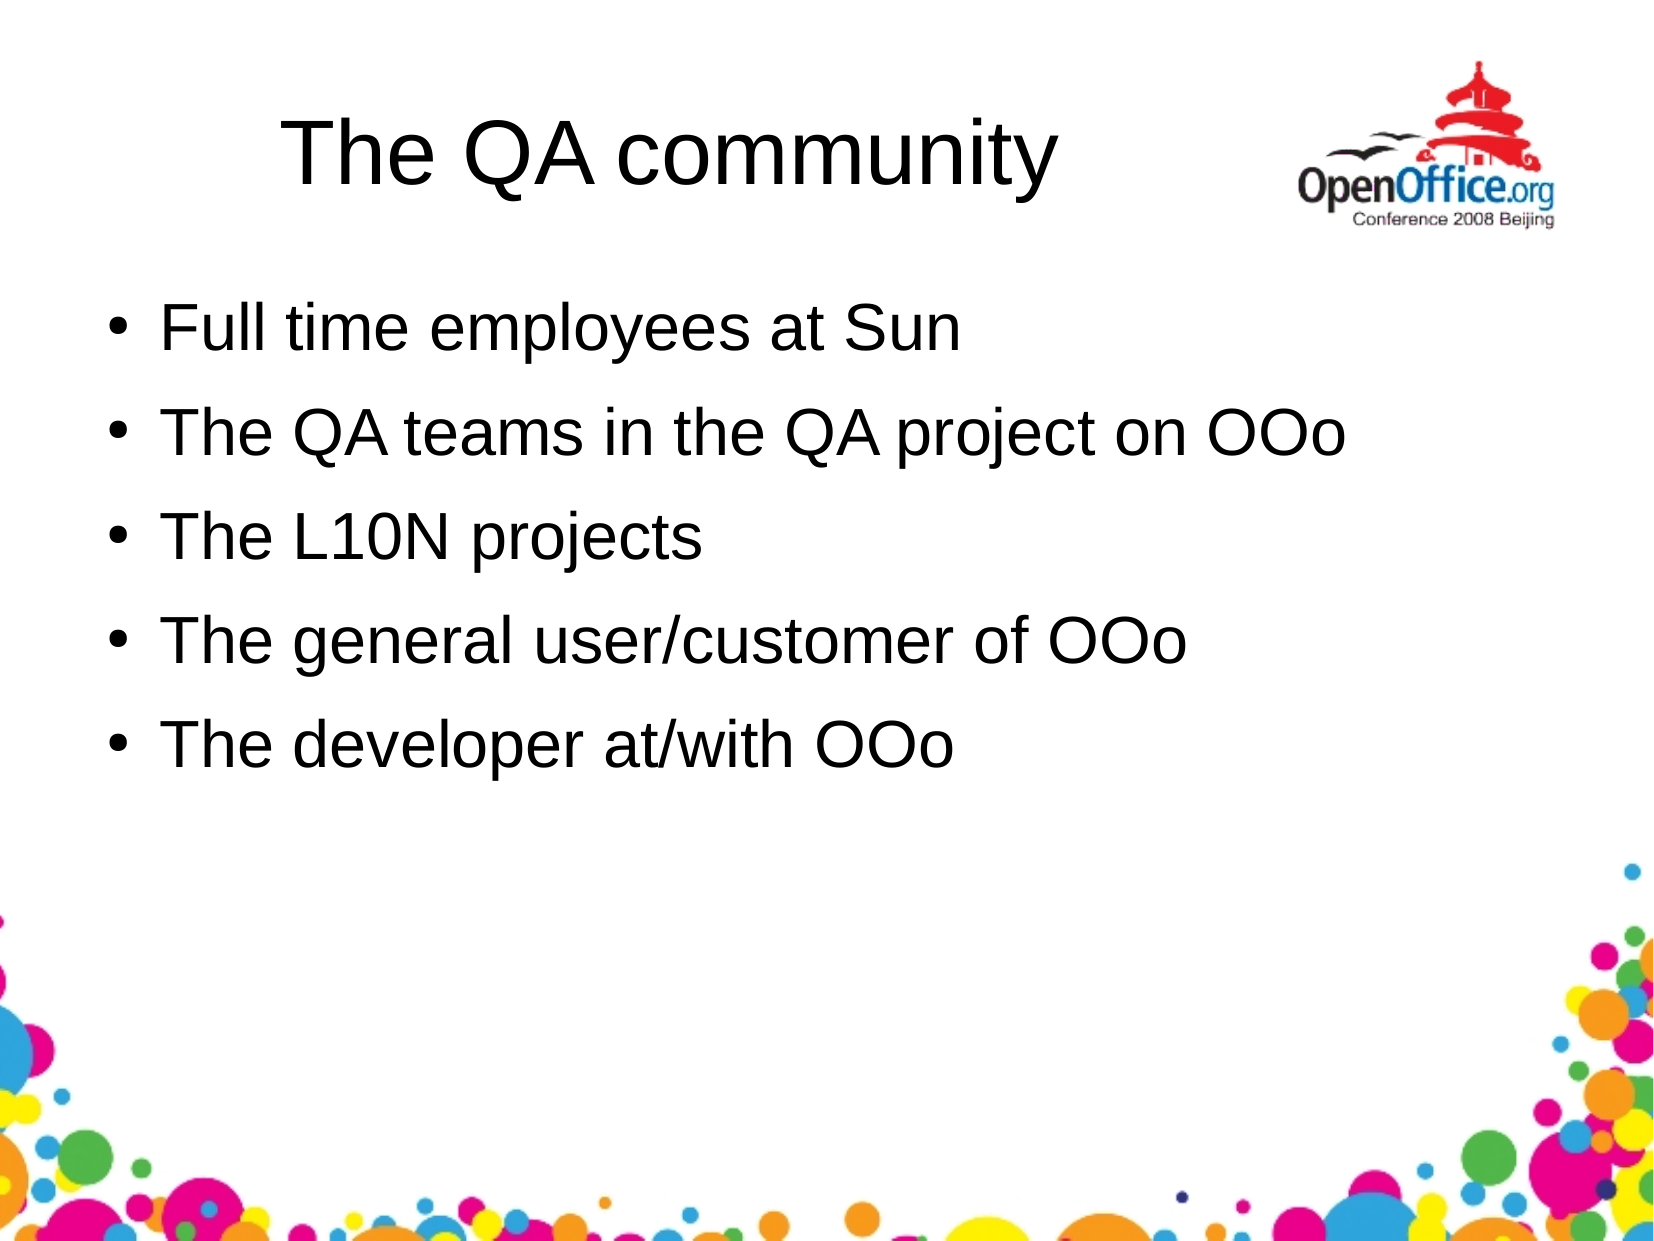

# The QA community
Full time employees at Sun
The QA teams in the QA project on OOo
The L10N projects
The general user/customer of OOo
The developer at/with OOo